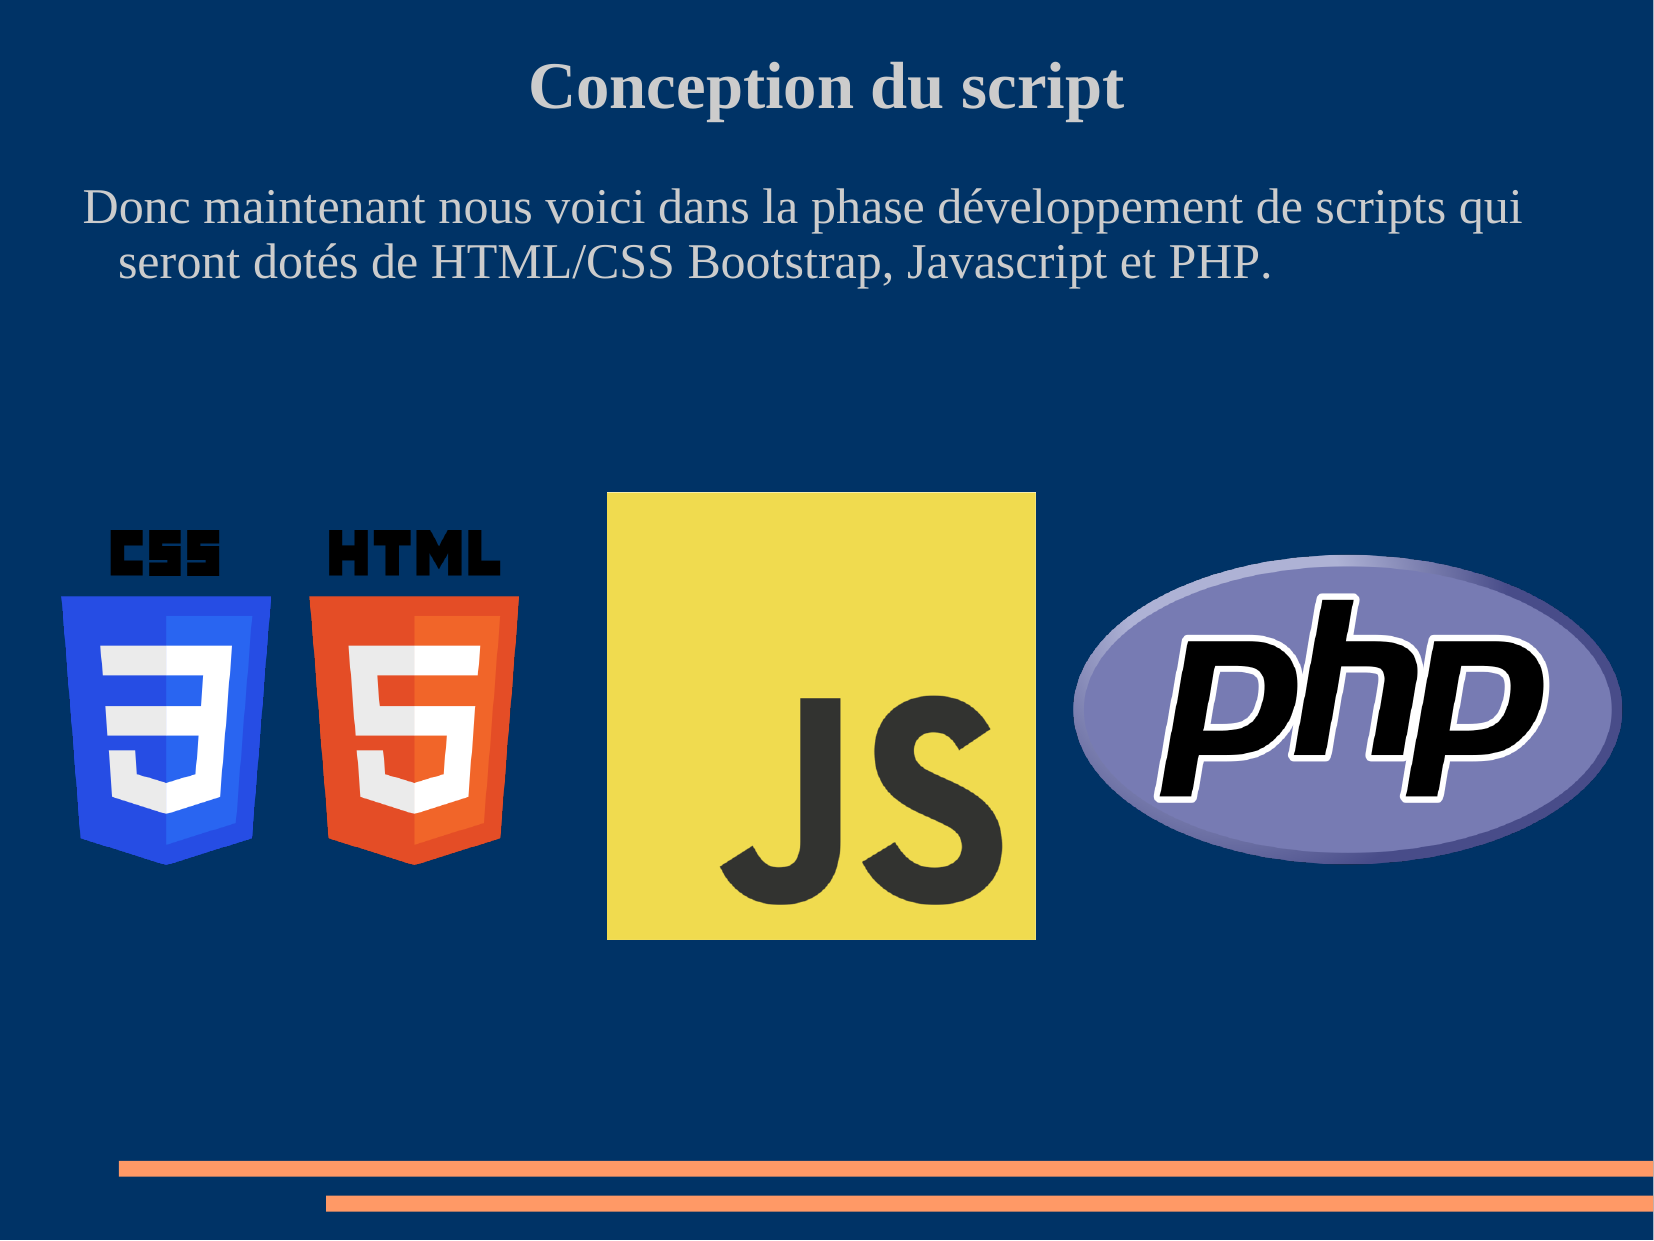

# Conception du script
Donc maintenant nous voici dans la phase développement de scripts qui seront dotés de HTML/CSS Bootstrap, Javascript et PHP.